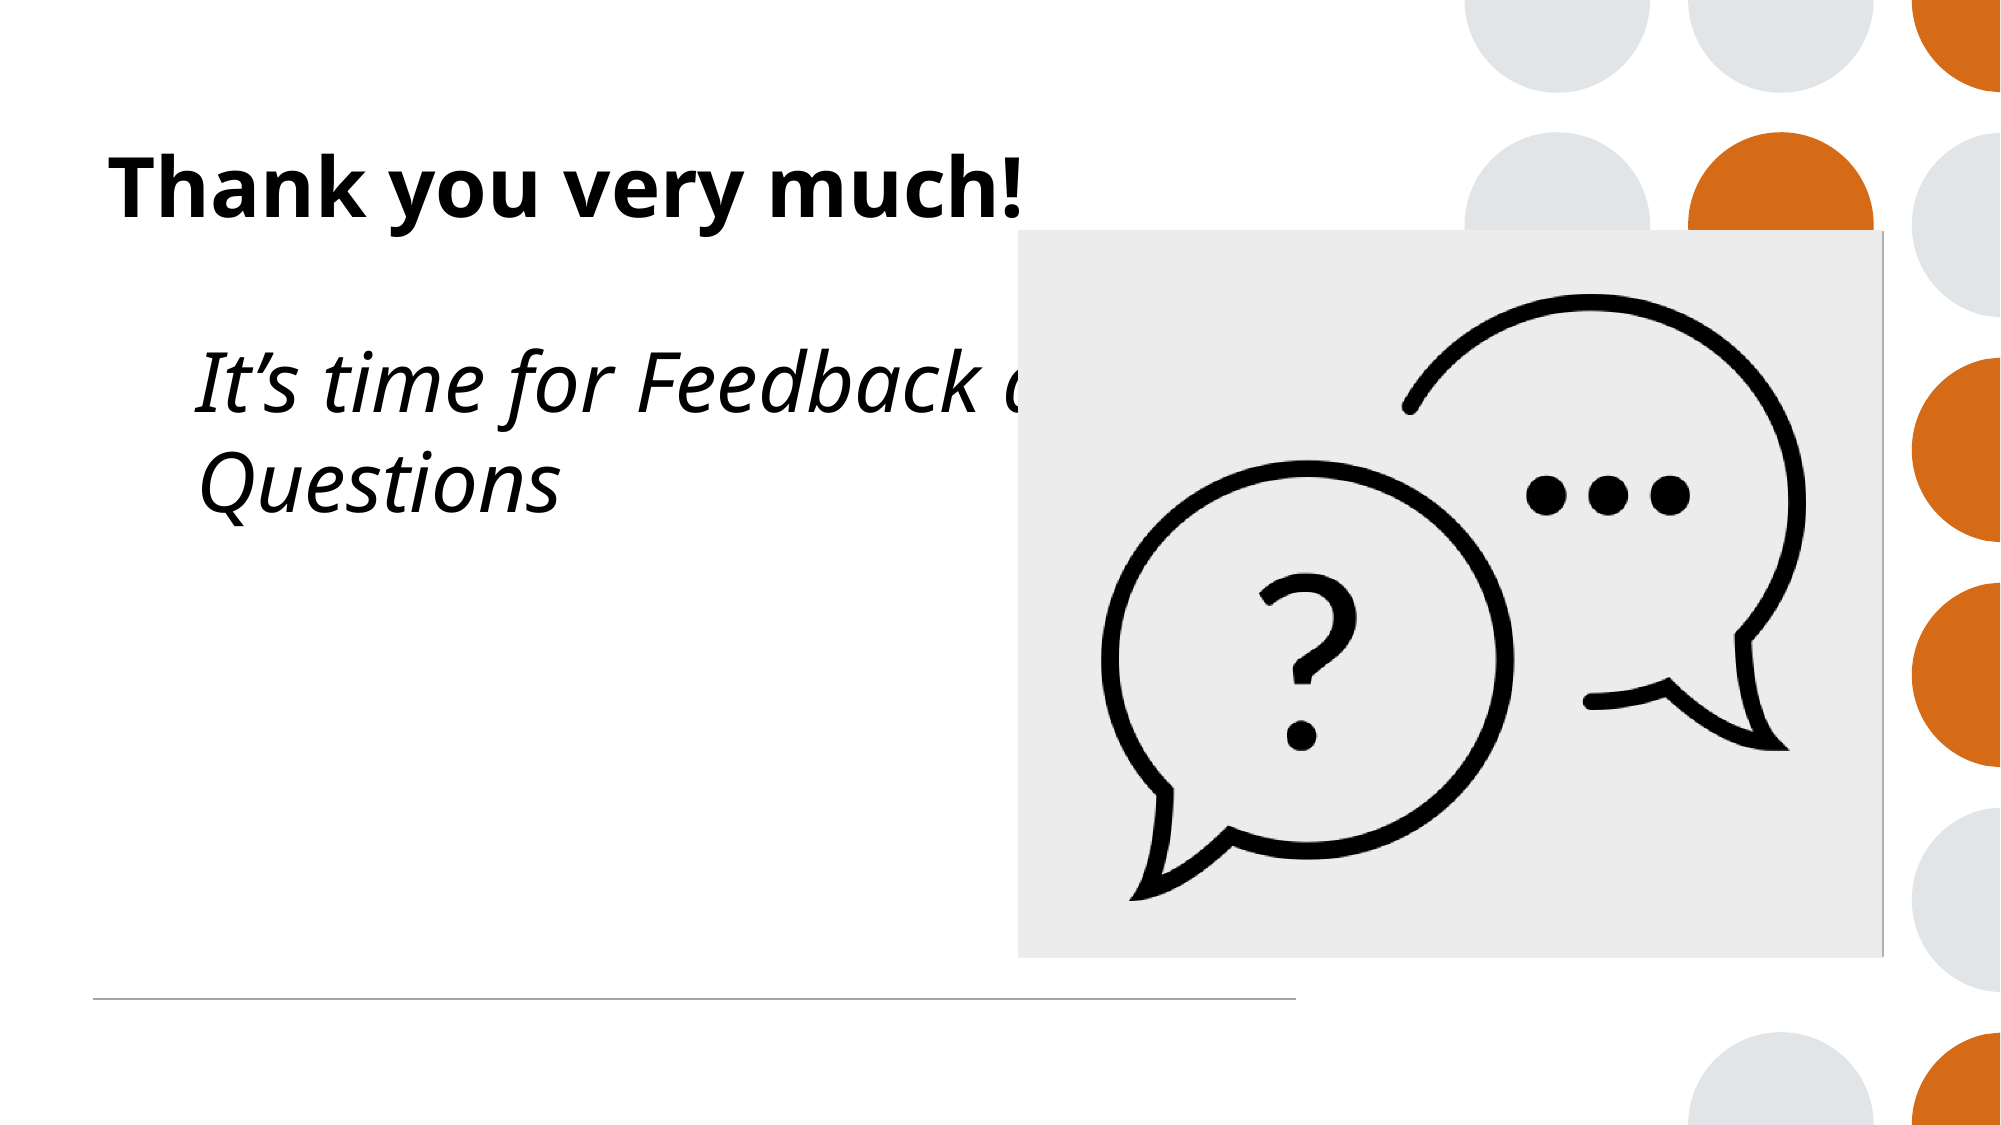

# Thank you very much!
It’s time for Feedback and Questions